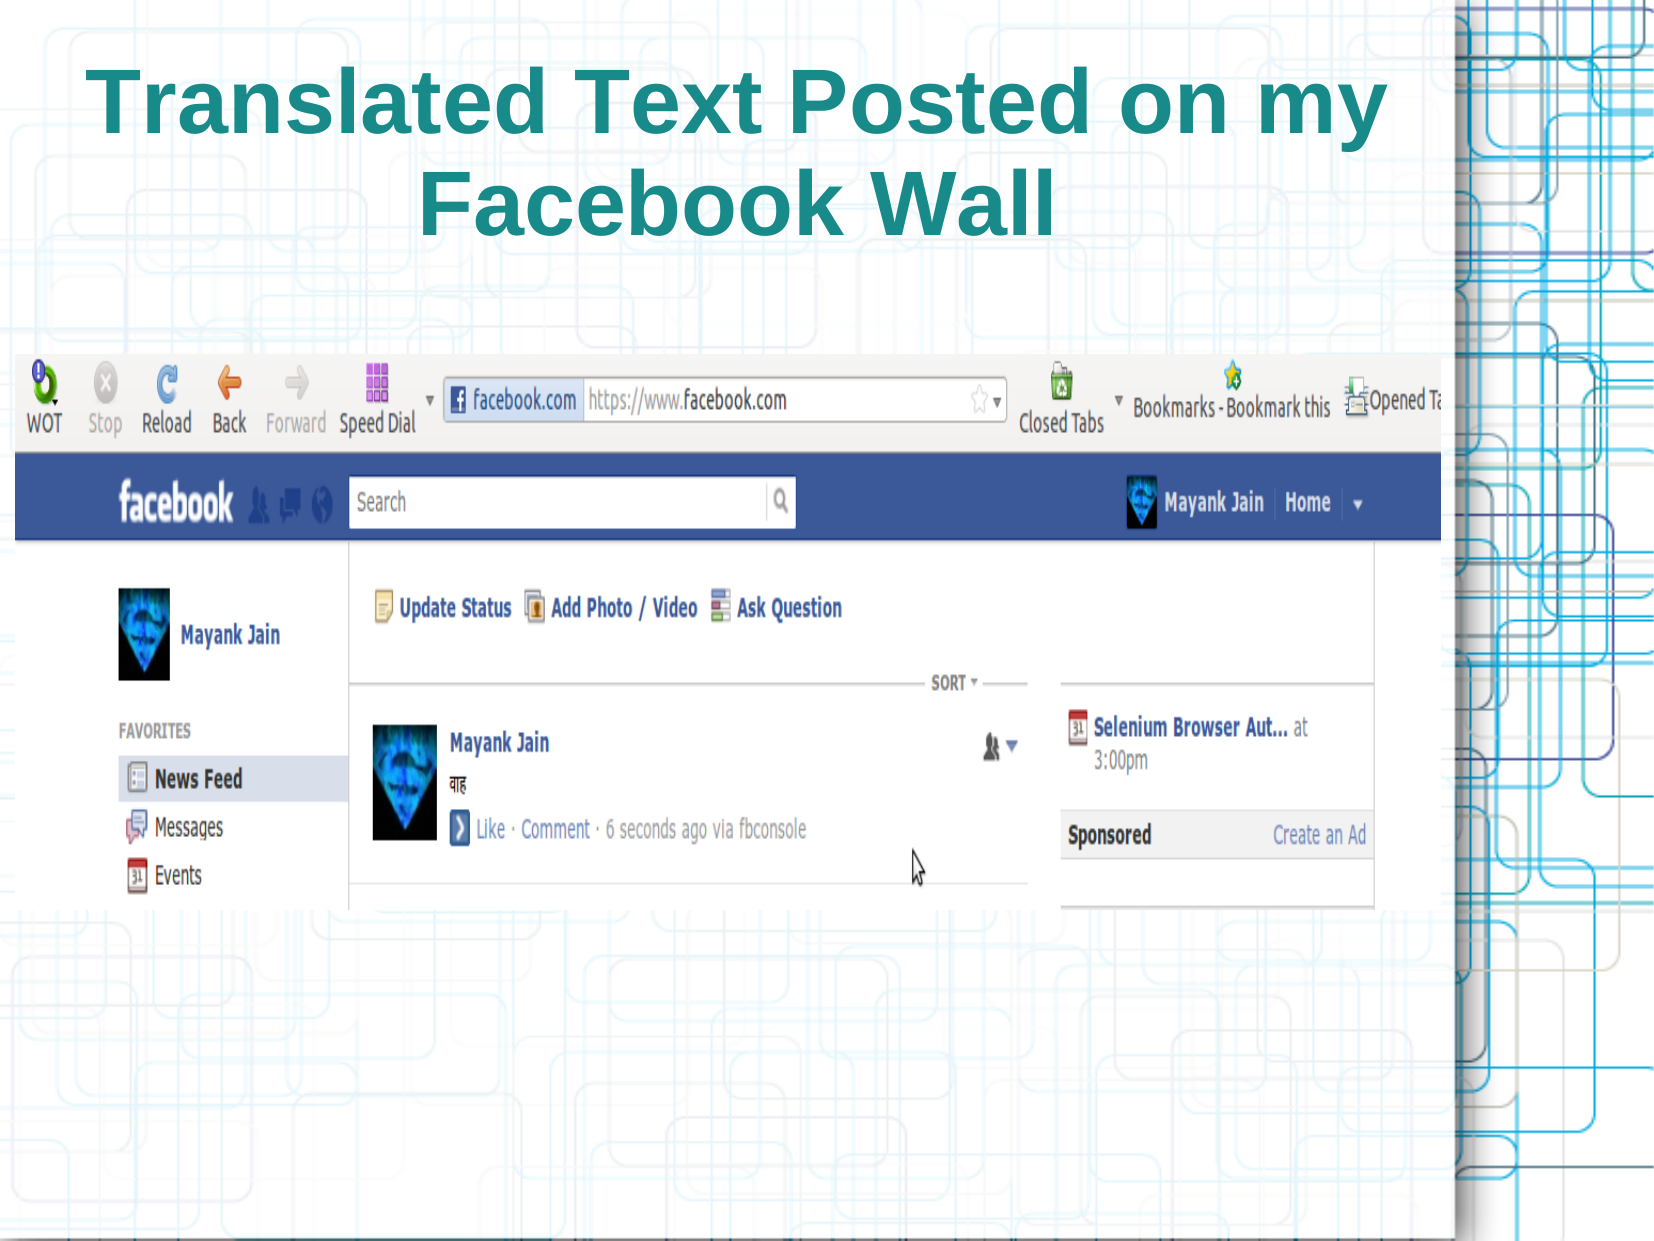

# Translated Text Posted on my Facebook Wall